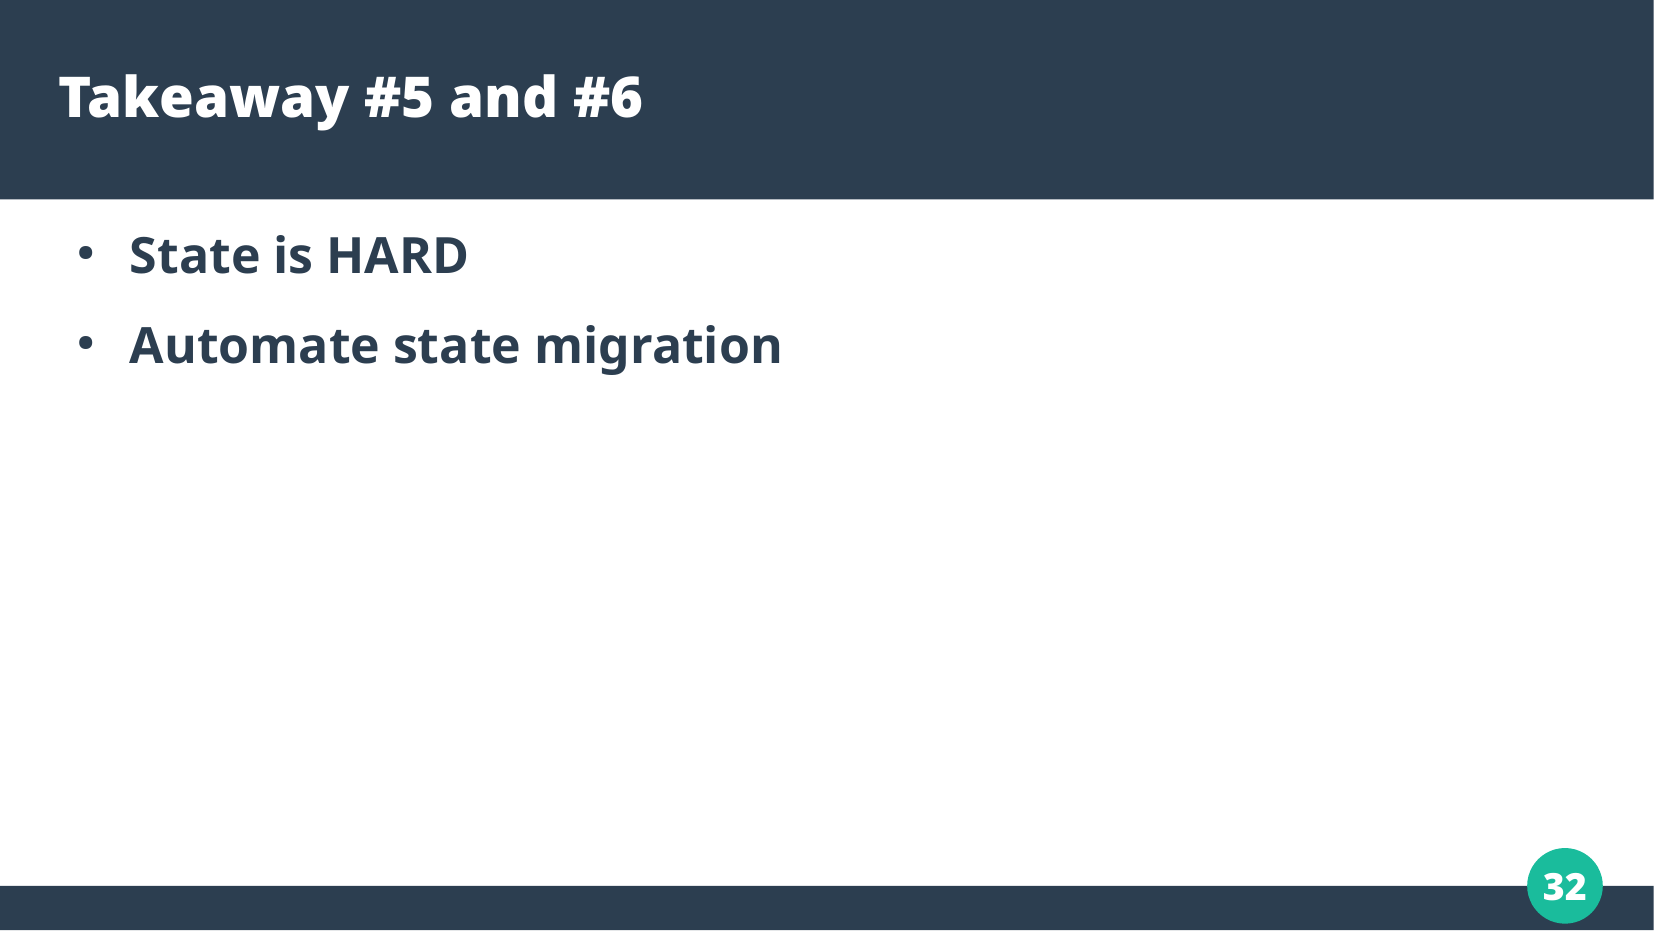

# Takeaway #5 and #6
State is HARD
Automate state migration